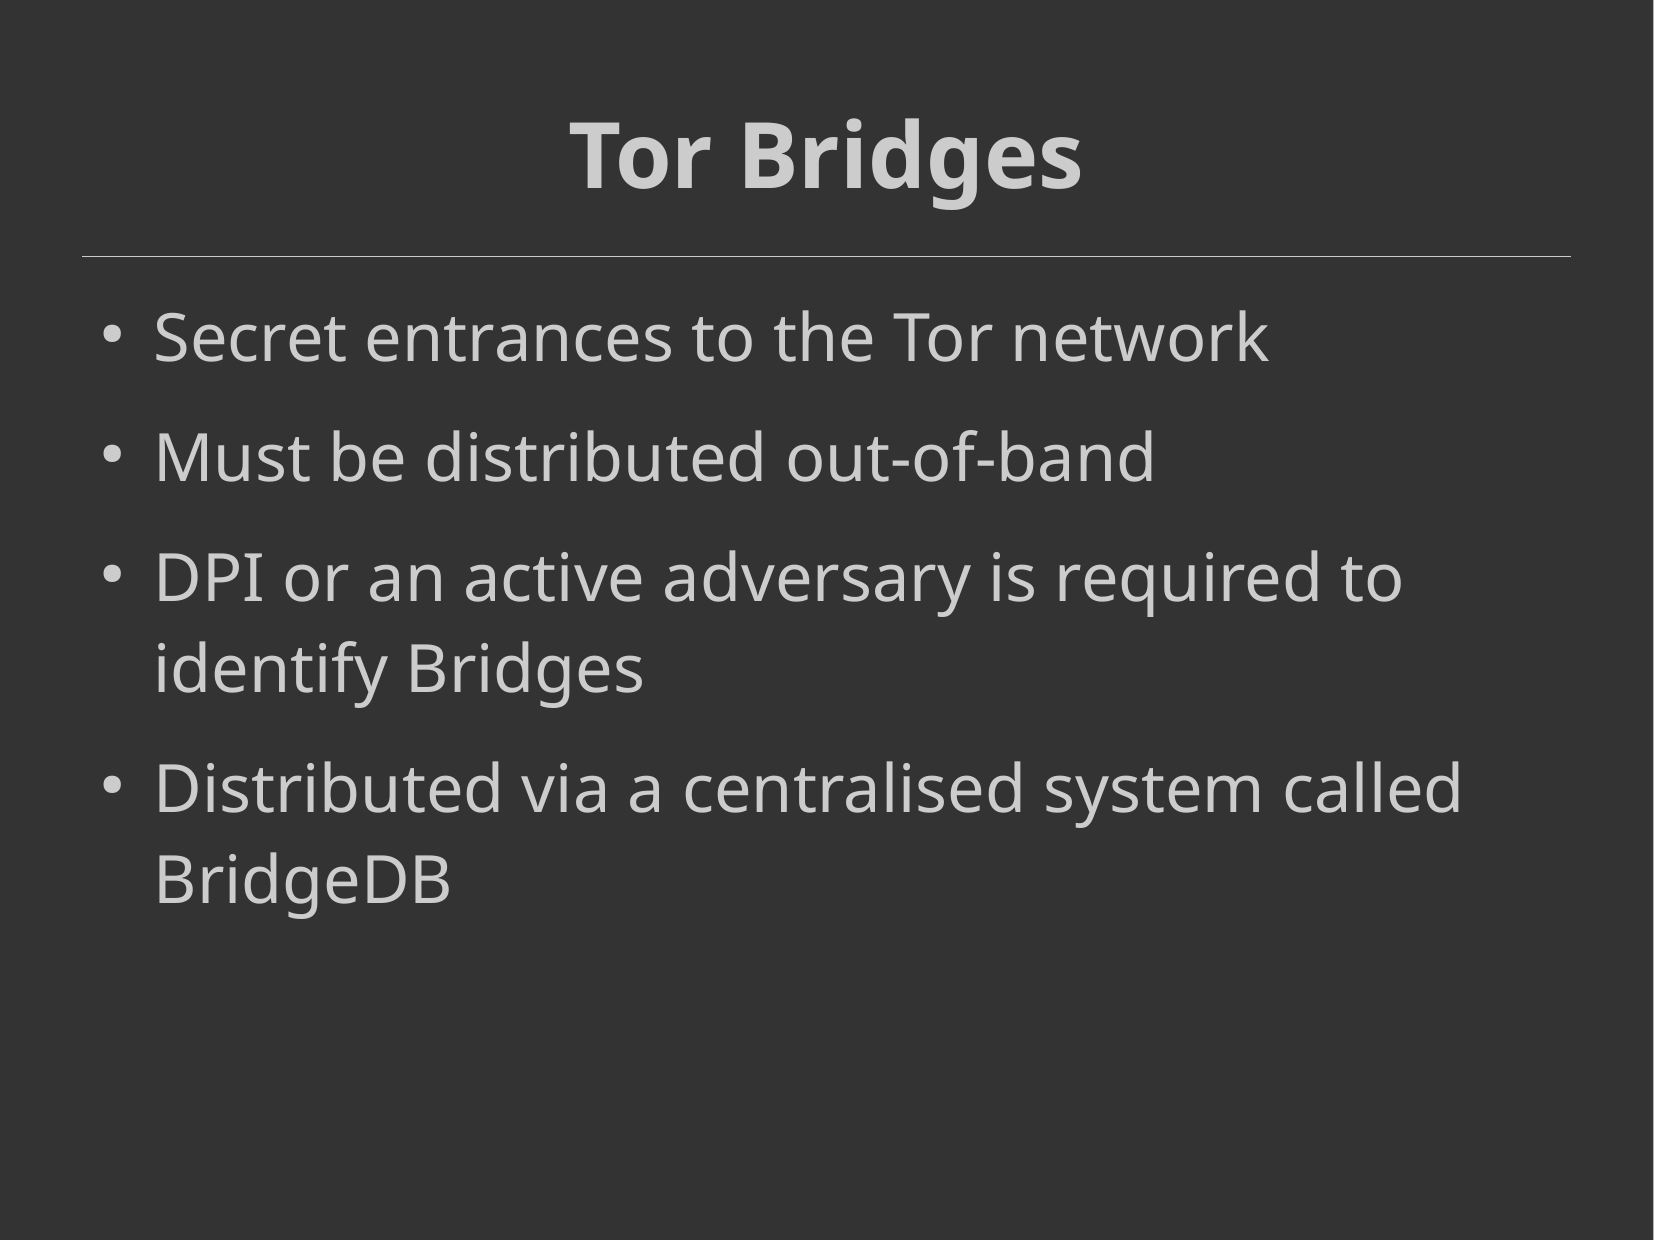

# Tor Bridges
Secret entrances to the Tor network
Must be distributed out-of-band
DPI or an active adversary is required to identify Bridges
Distributed via a centralised system called BridgeDB